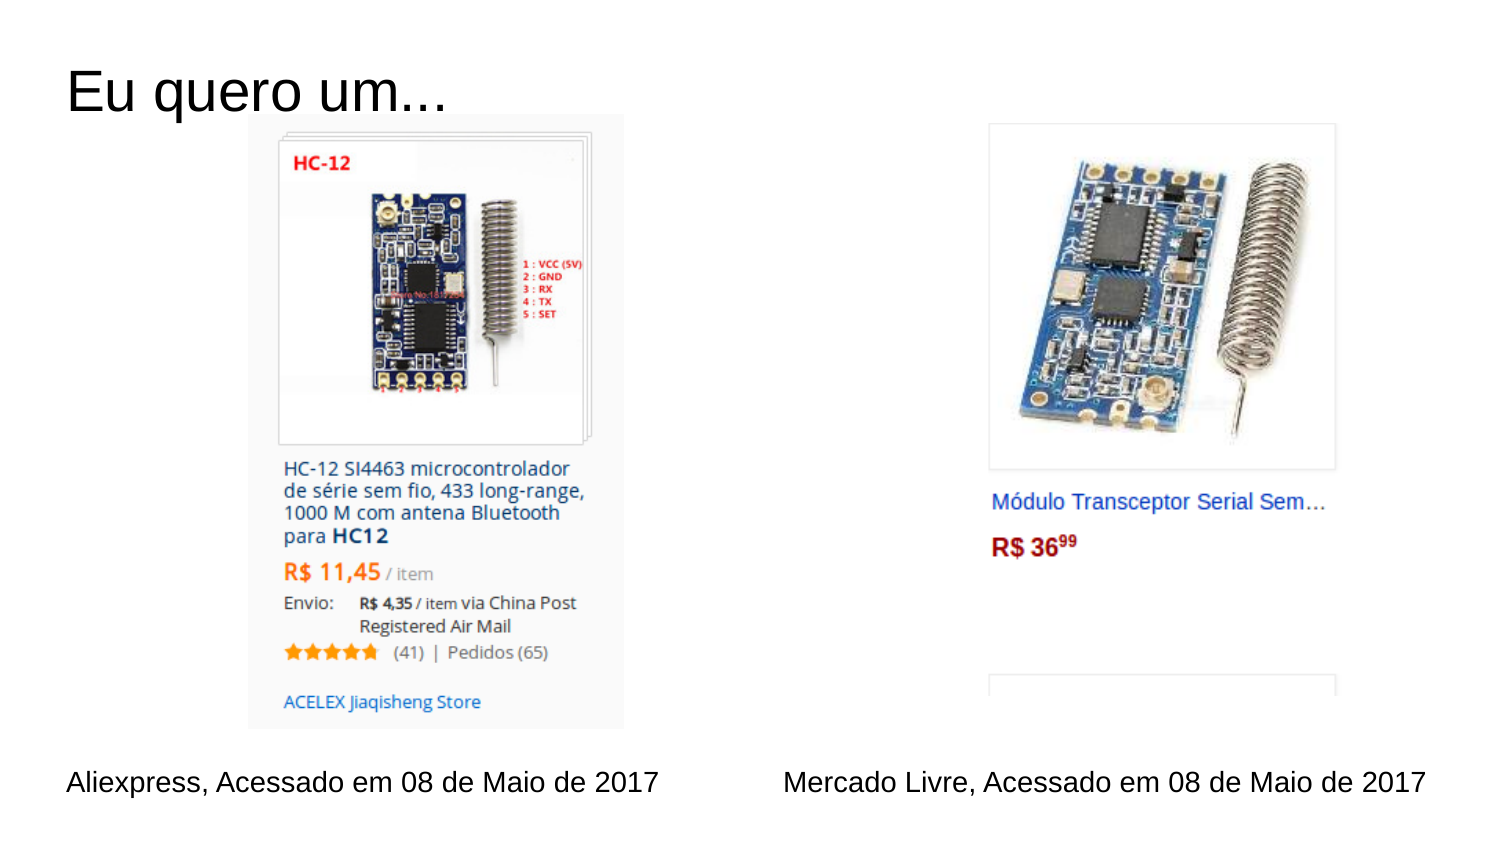

# Eu quero um...
Aliexpress, Acessado em 08 de Maio de 2017
Mercado Livre, Acessado em 08 de Maio de 2017